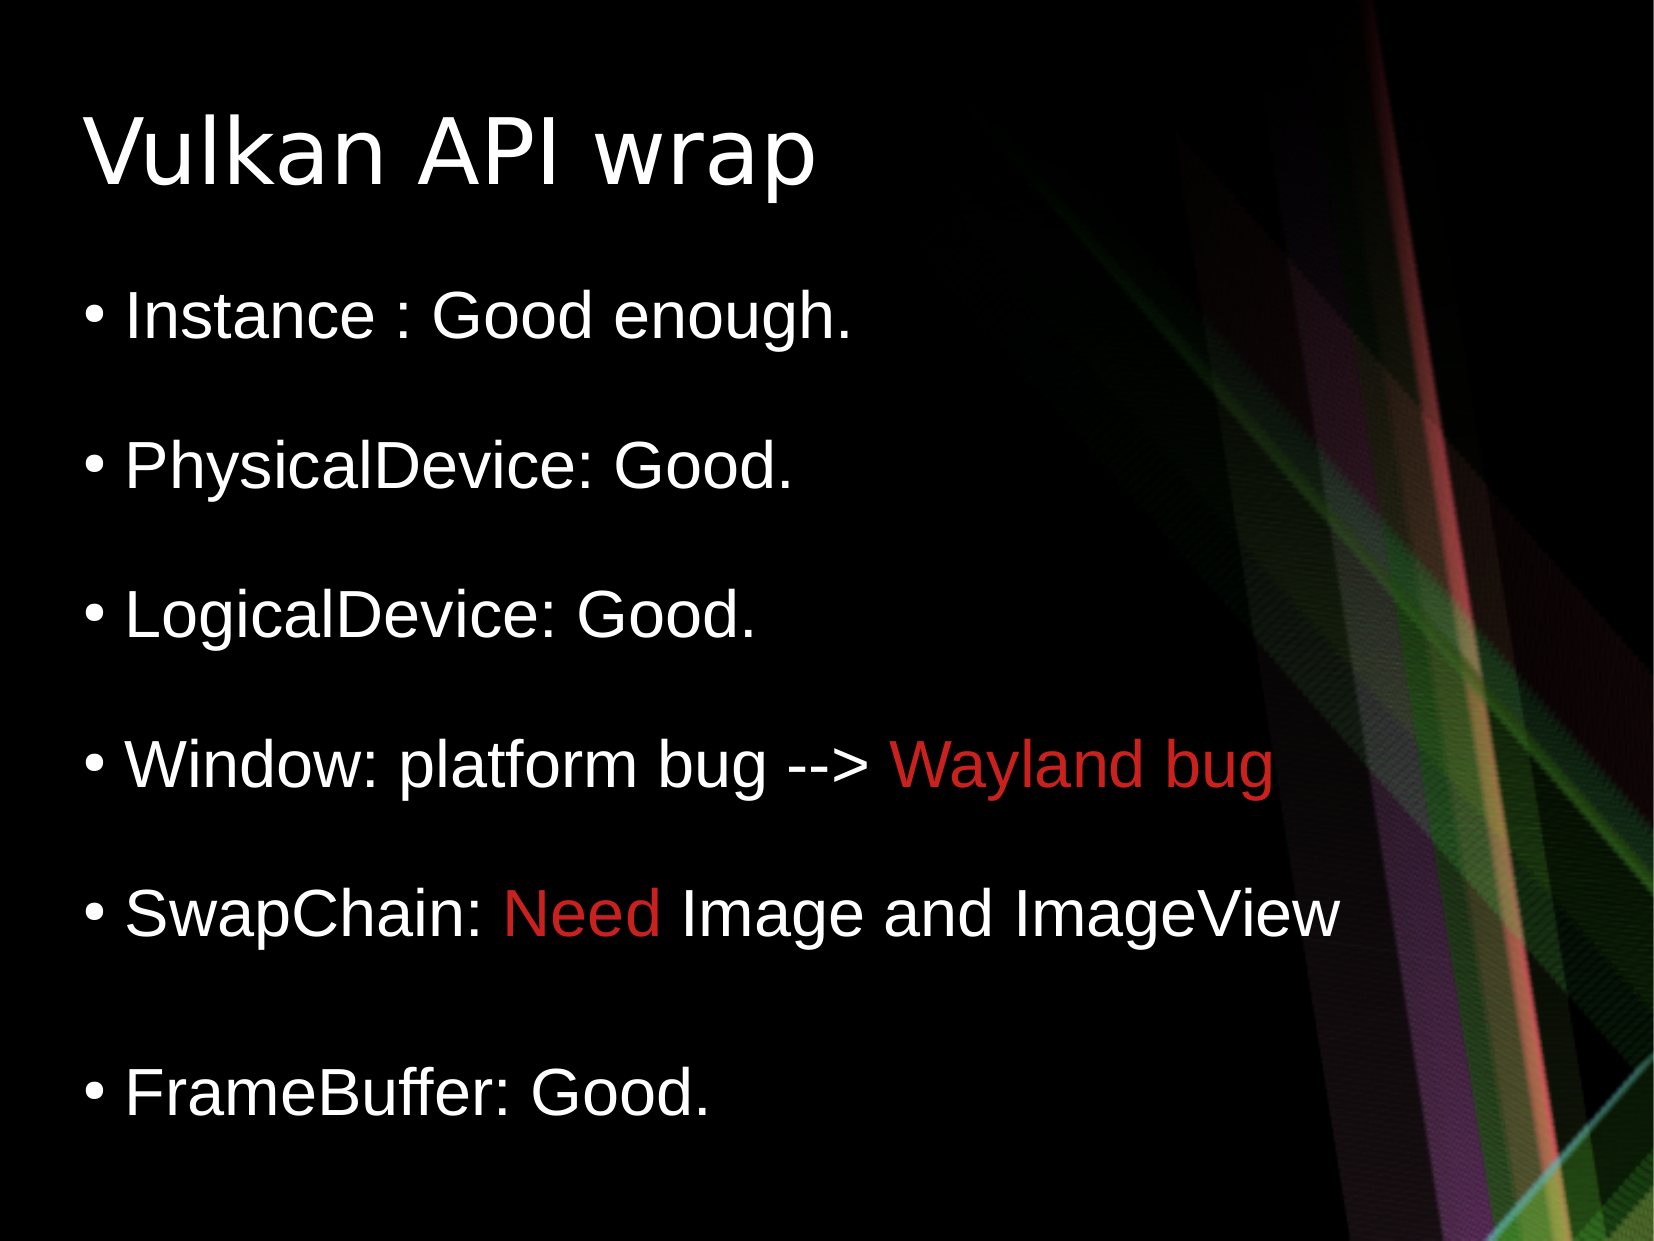

# Vulkan API wrap
 Instance : Good enough.
 PhysicalDevice: Good.
 LogicalDevice: Good.
 Window: platform bug --> Wayland bug
 SwapChain: Need Image and ImageView
 FrameBuffer: Good.